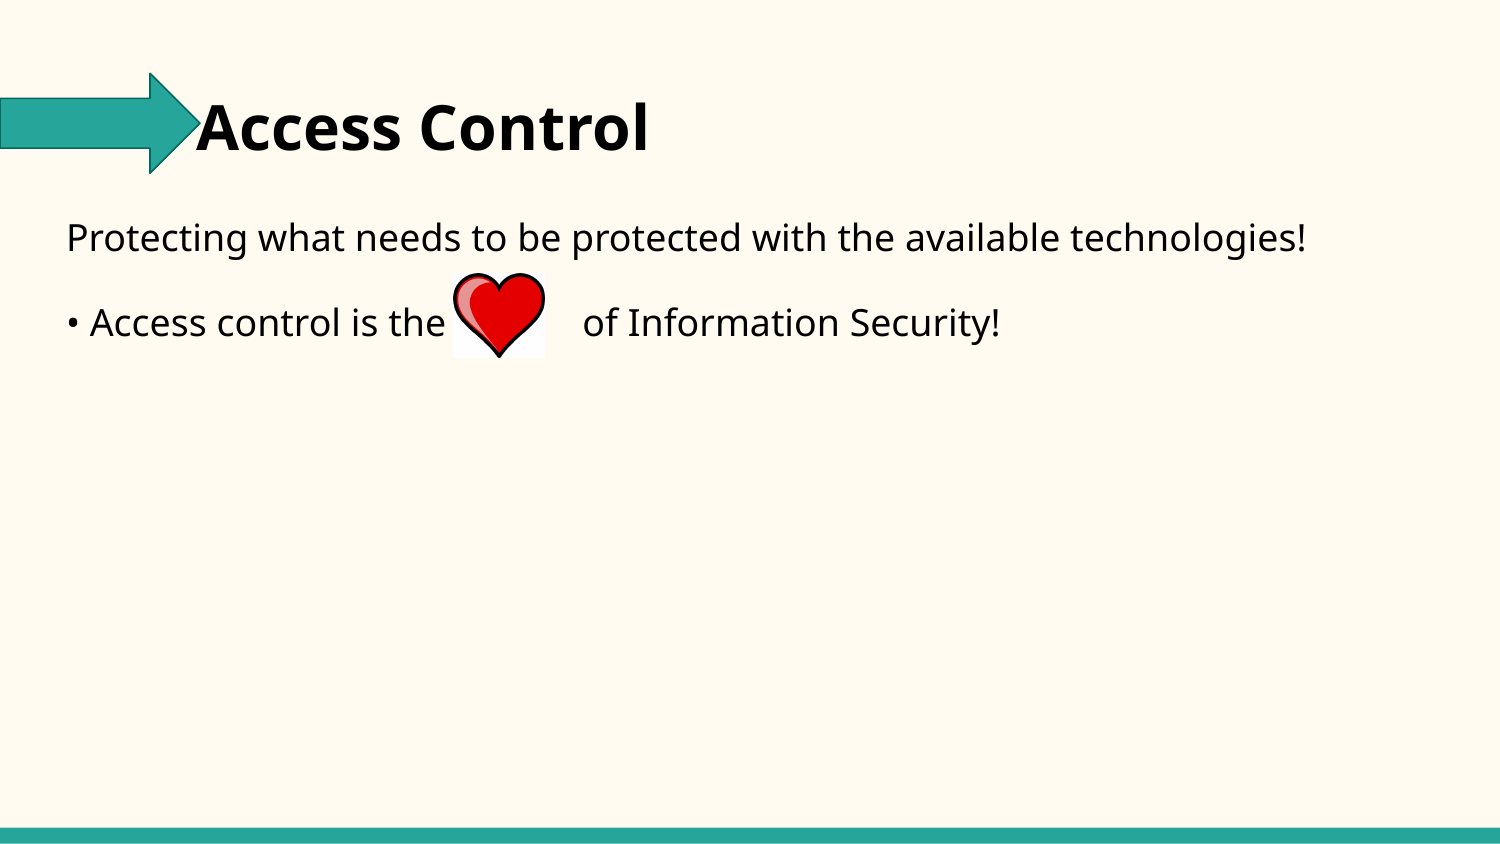

# Access Control
Protecting what needs to be protected with the available technologies!
• Access control is the of Information Security!